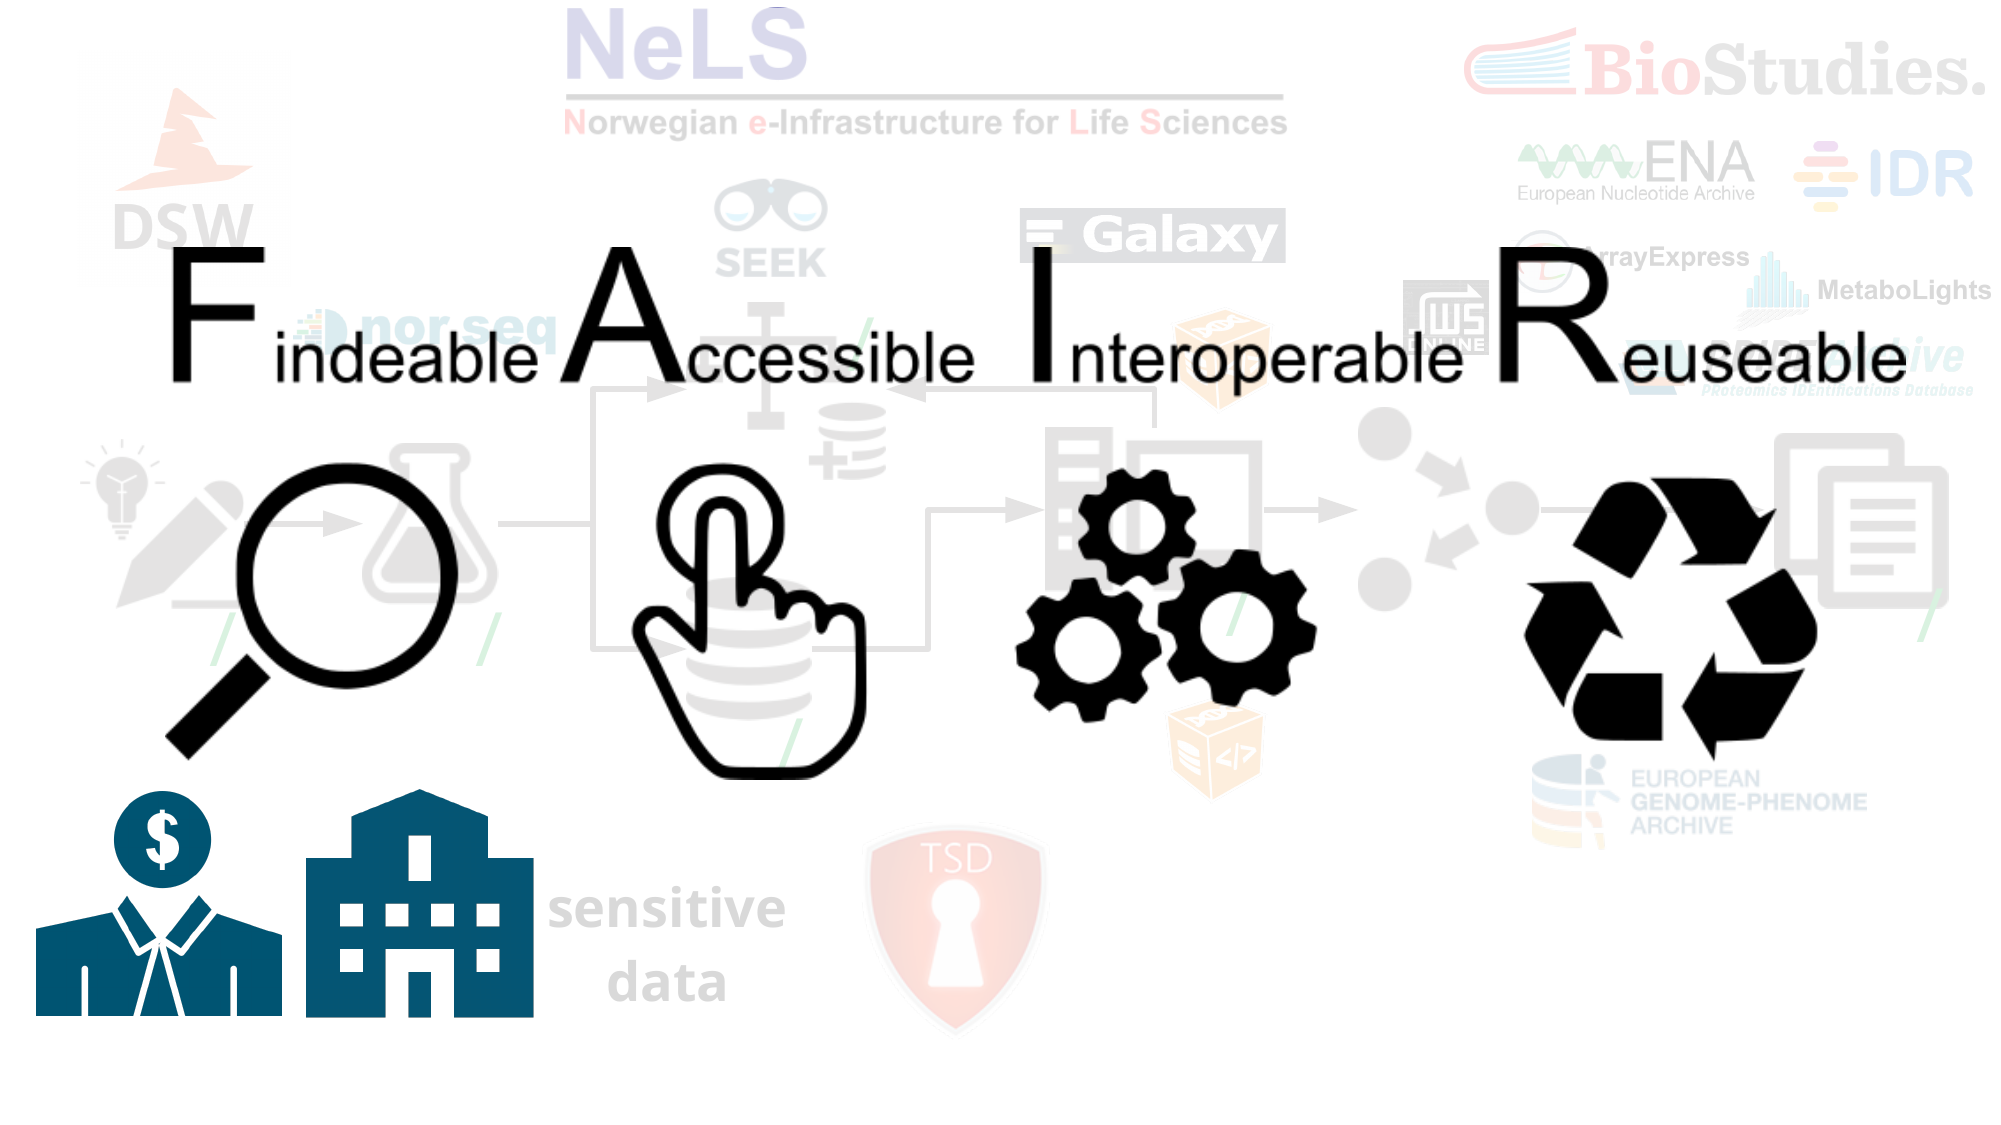

/
/
/
/
/
/
sensitive
data